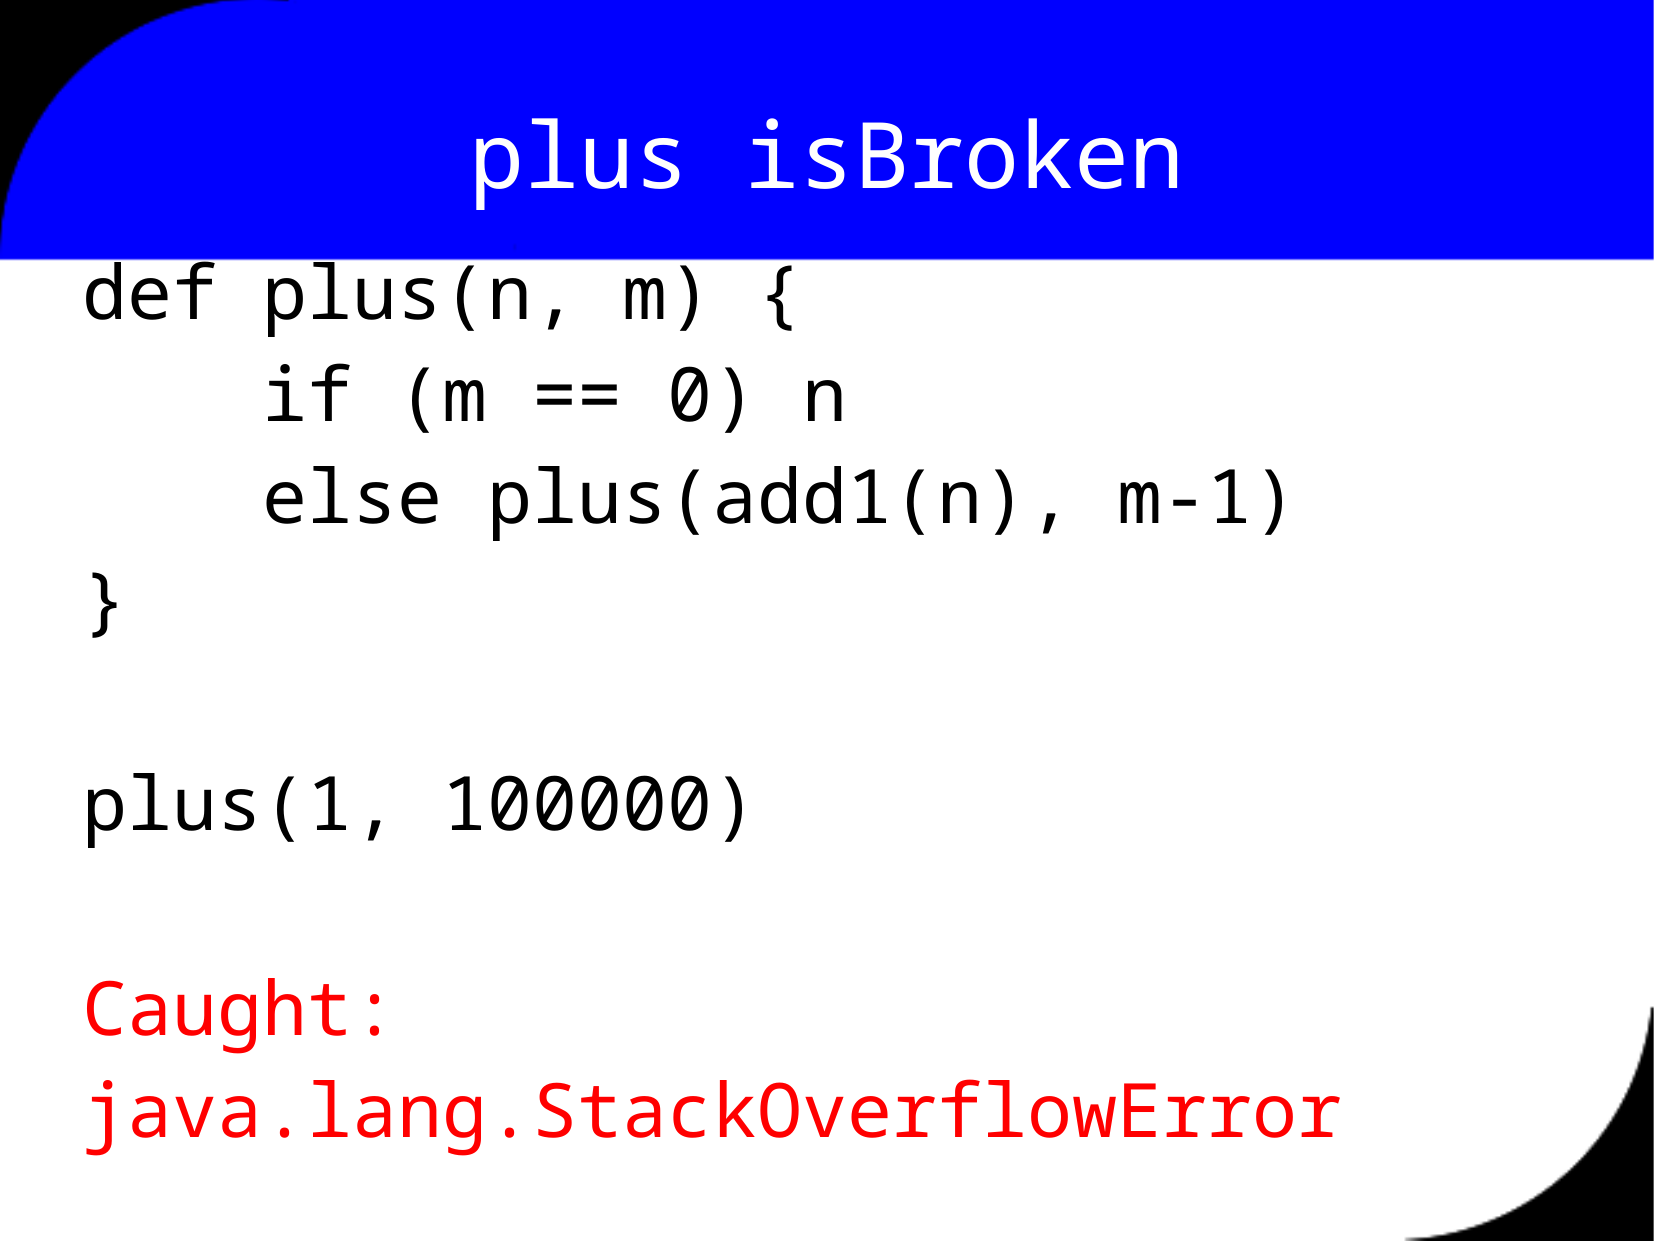

# plus isBroken
def plus(n, m) {
 if (m == 0) n
 else plus(add1(n), m-1)
}
plus(1, 100000)
Caught: java.lang.StackOverflowError